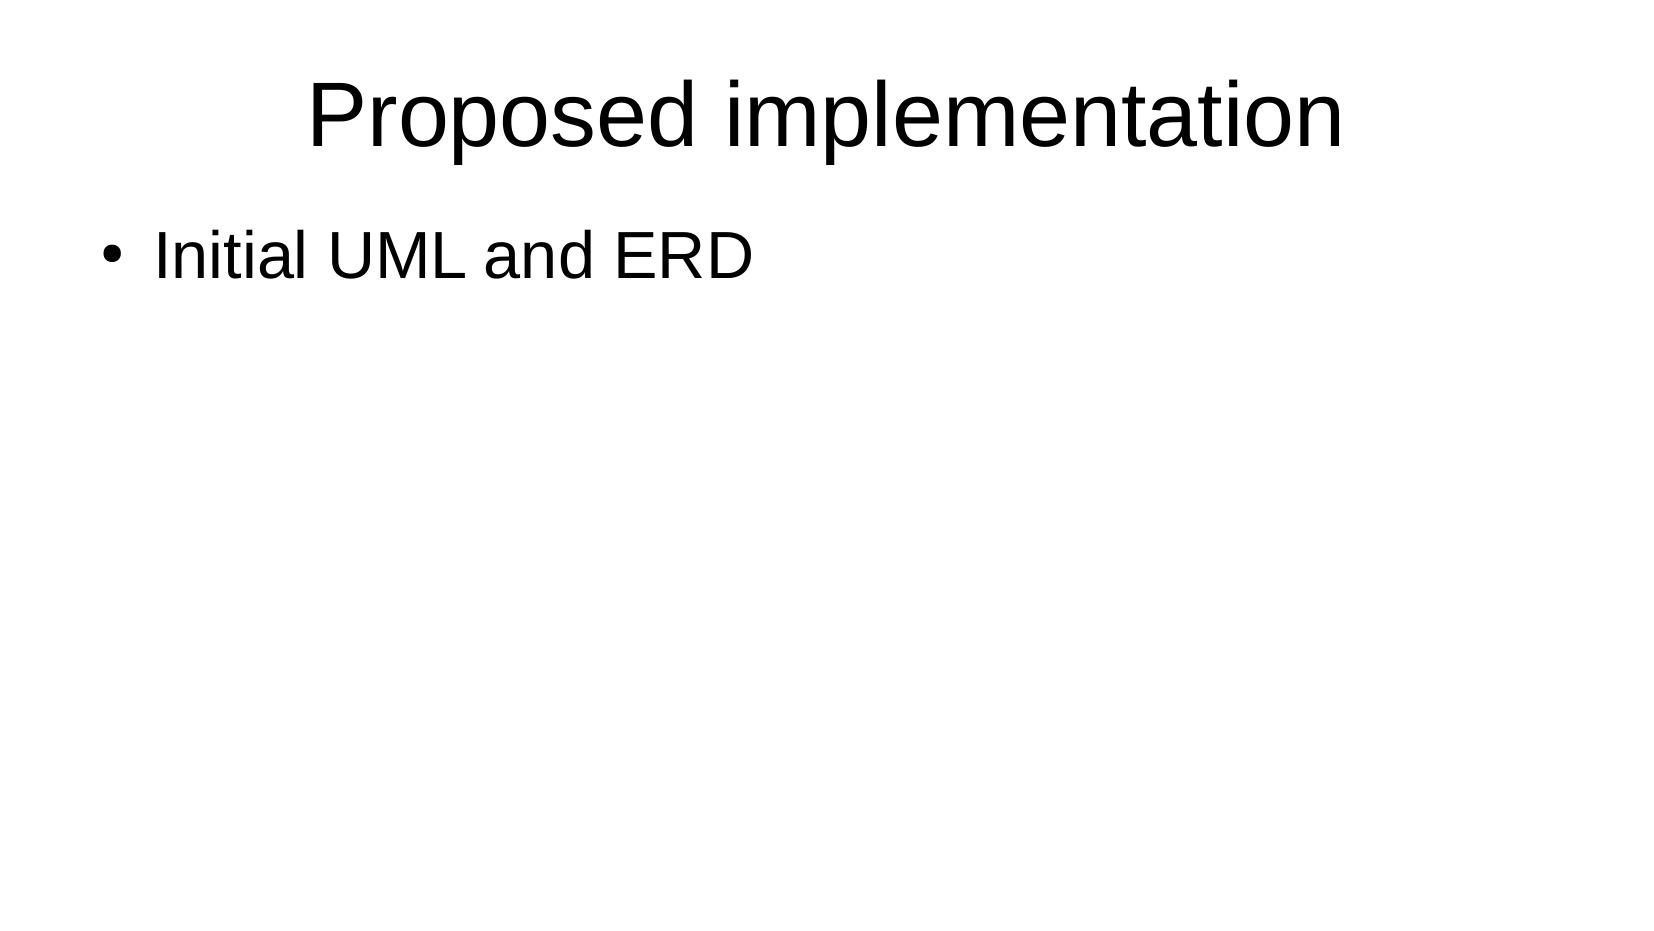

# Proposed implementation
Initial UML and ERD